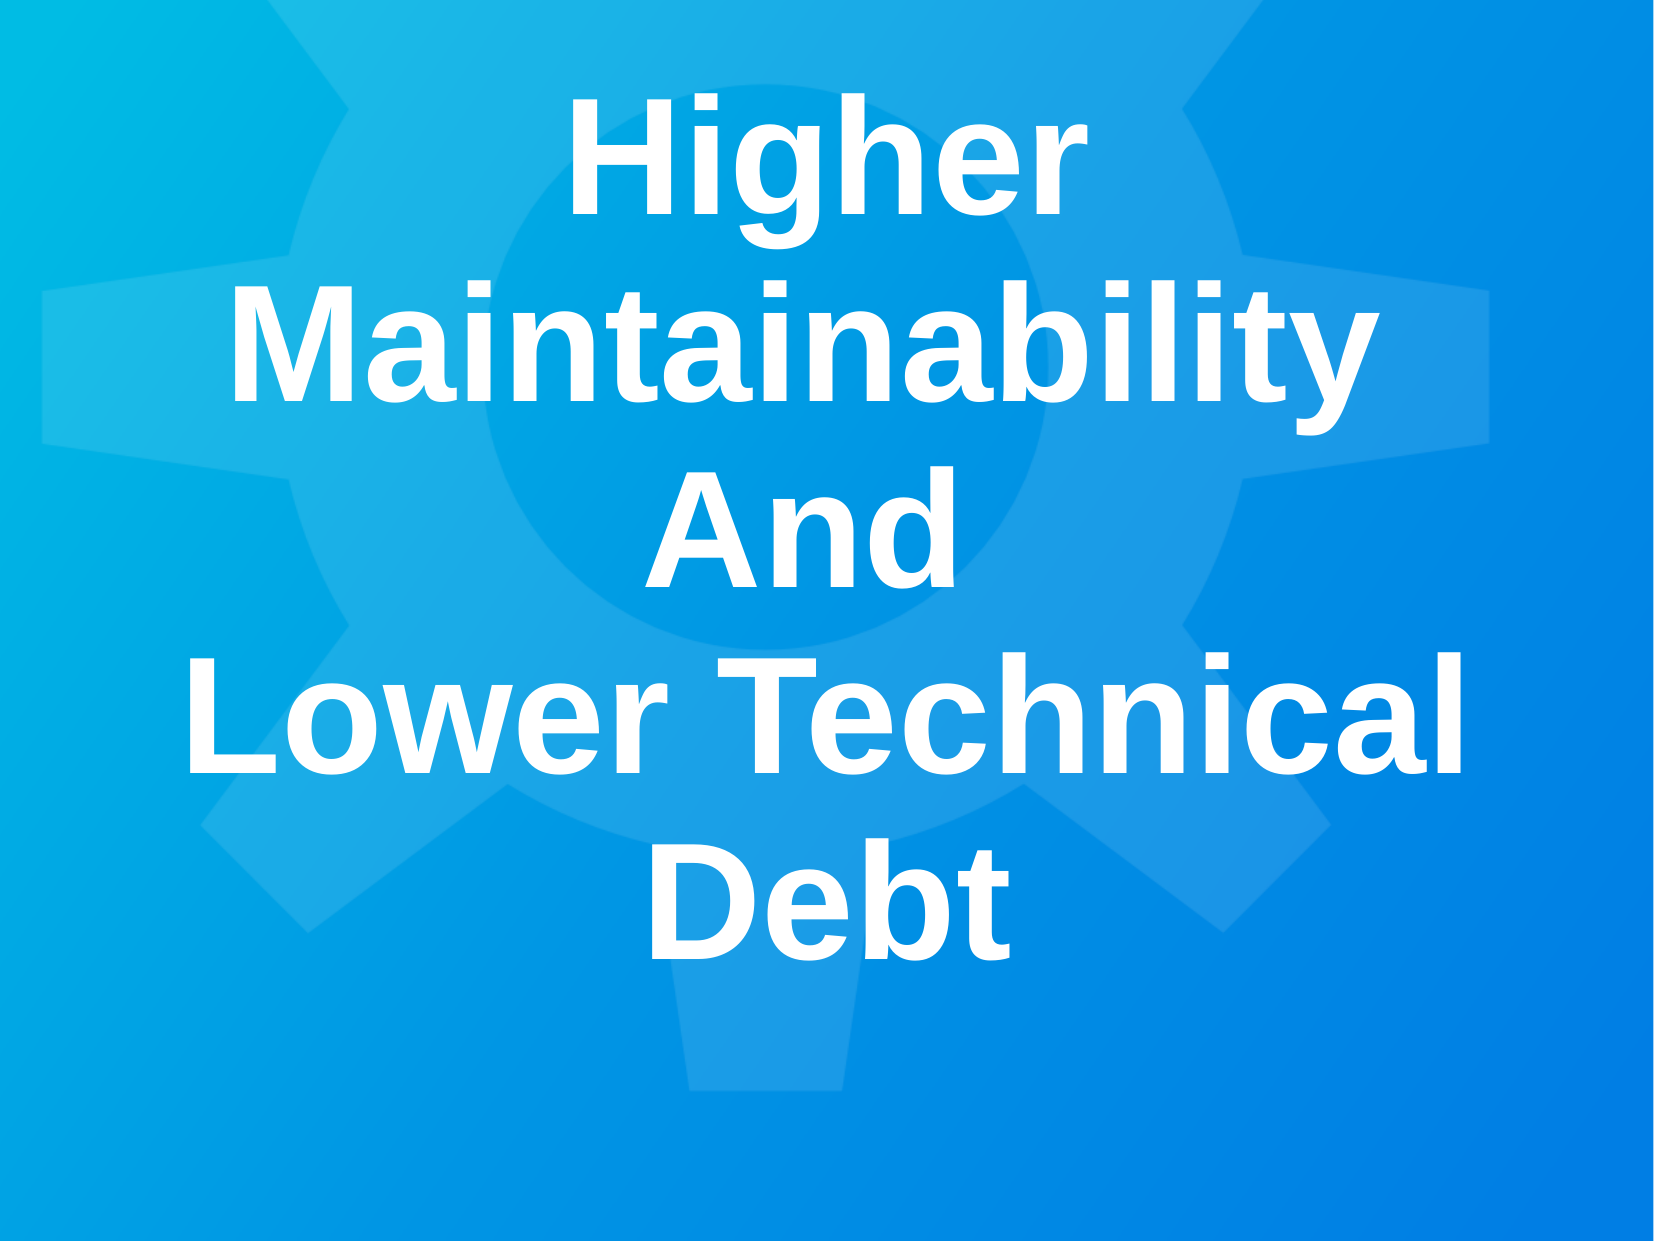

# Higher Maintainability And Lower Technical Debt